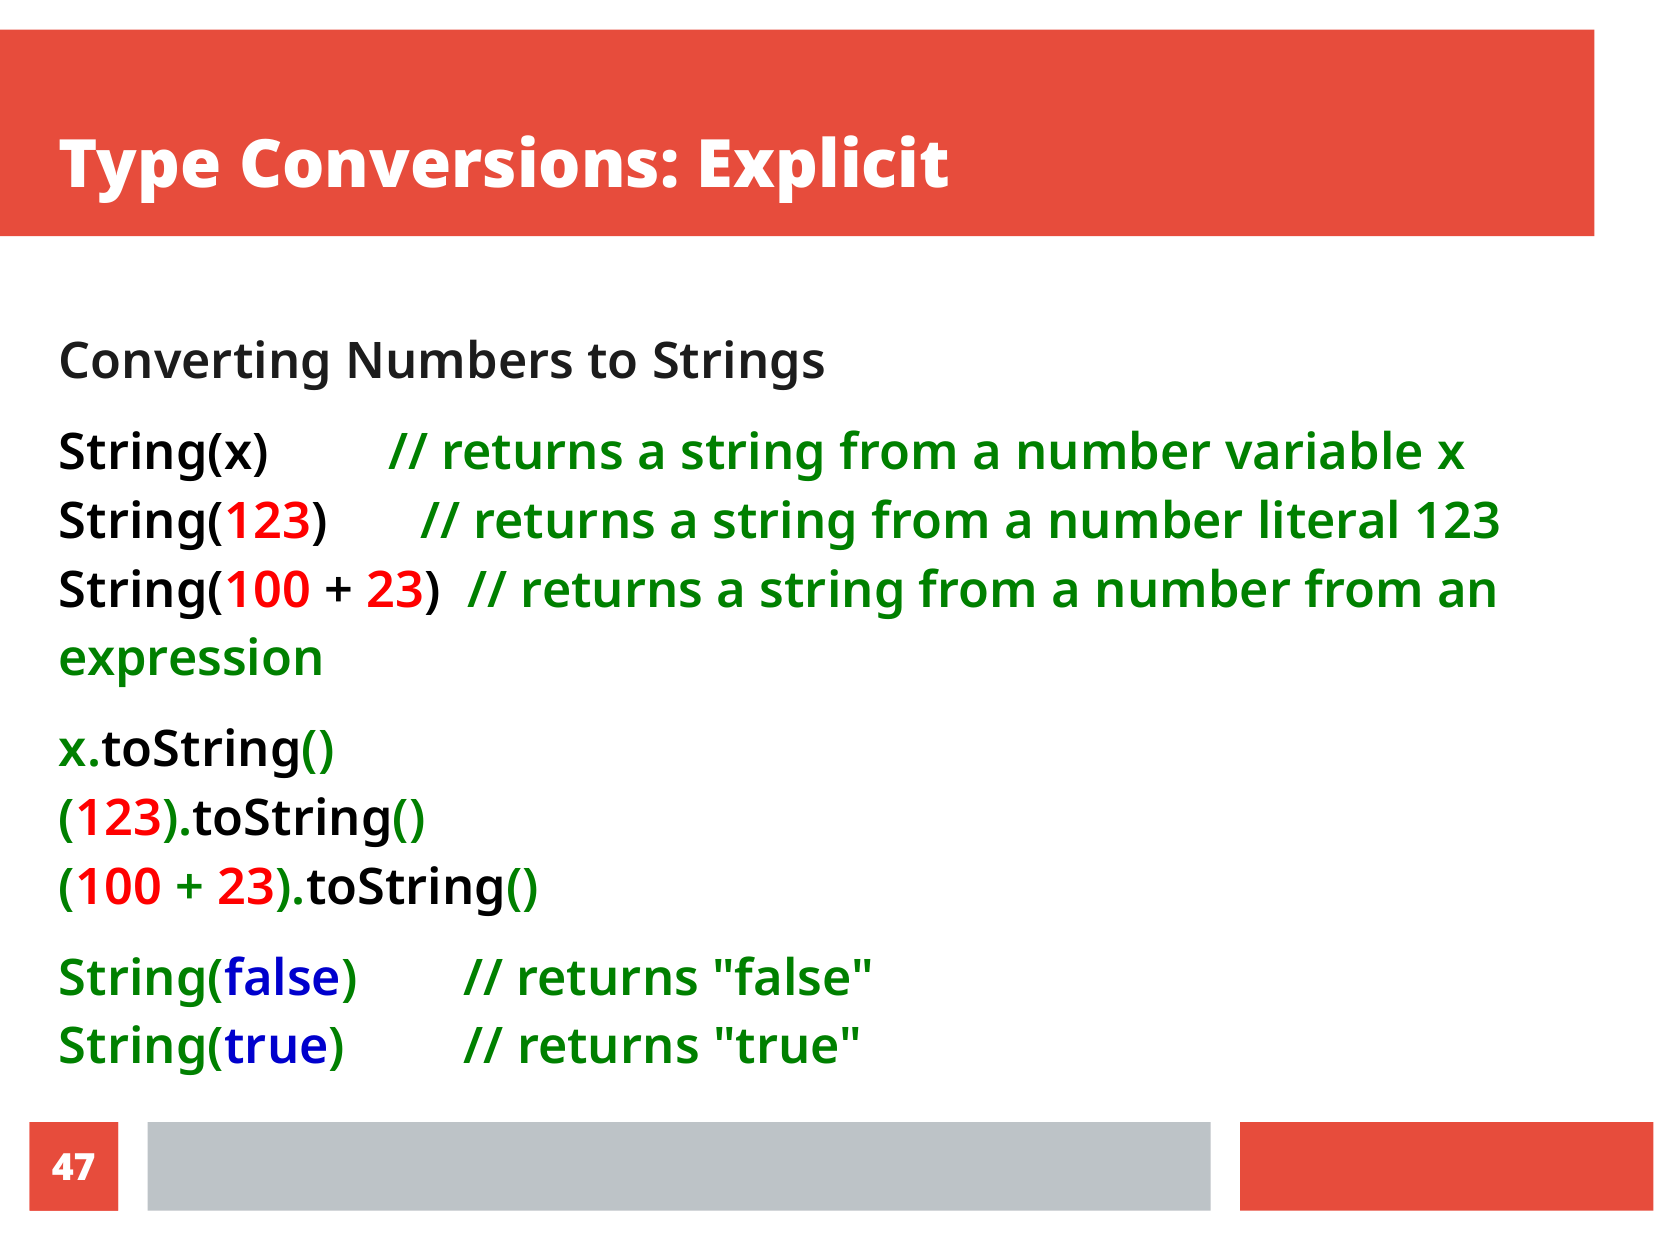

# Type Conversions: Explicit
Converting Numbers to Strings
String(x)         // returns a string from a number variable x
String(123)       // returns a string from a number literal 123
String(100 + 23)  // returns a string from a number from an expression
x.toString()
(123).toString()
(100 + 23).toString()
String(false)        // returns "false"
String(true)         // returns "true"
47